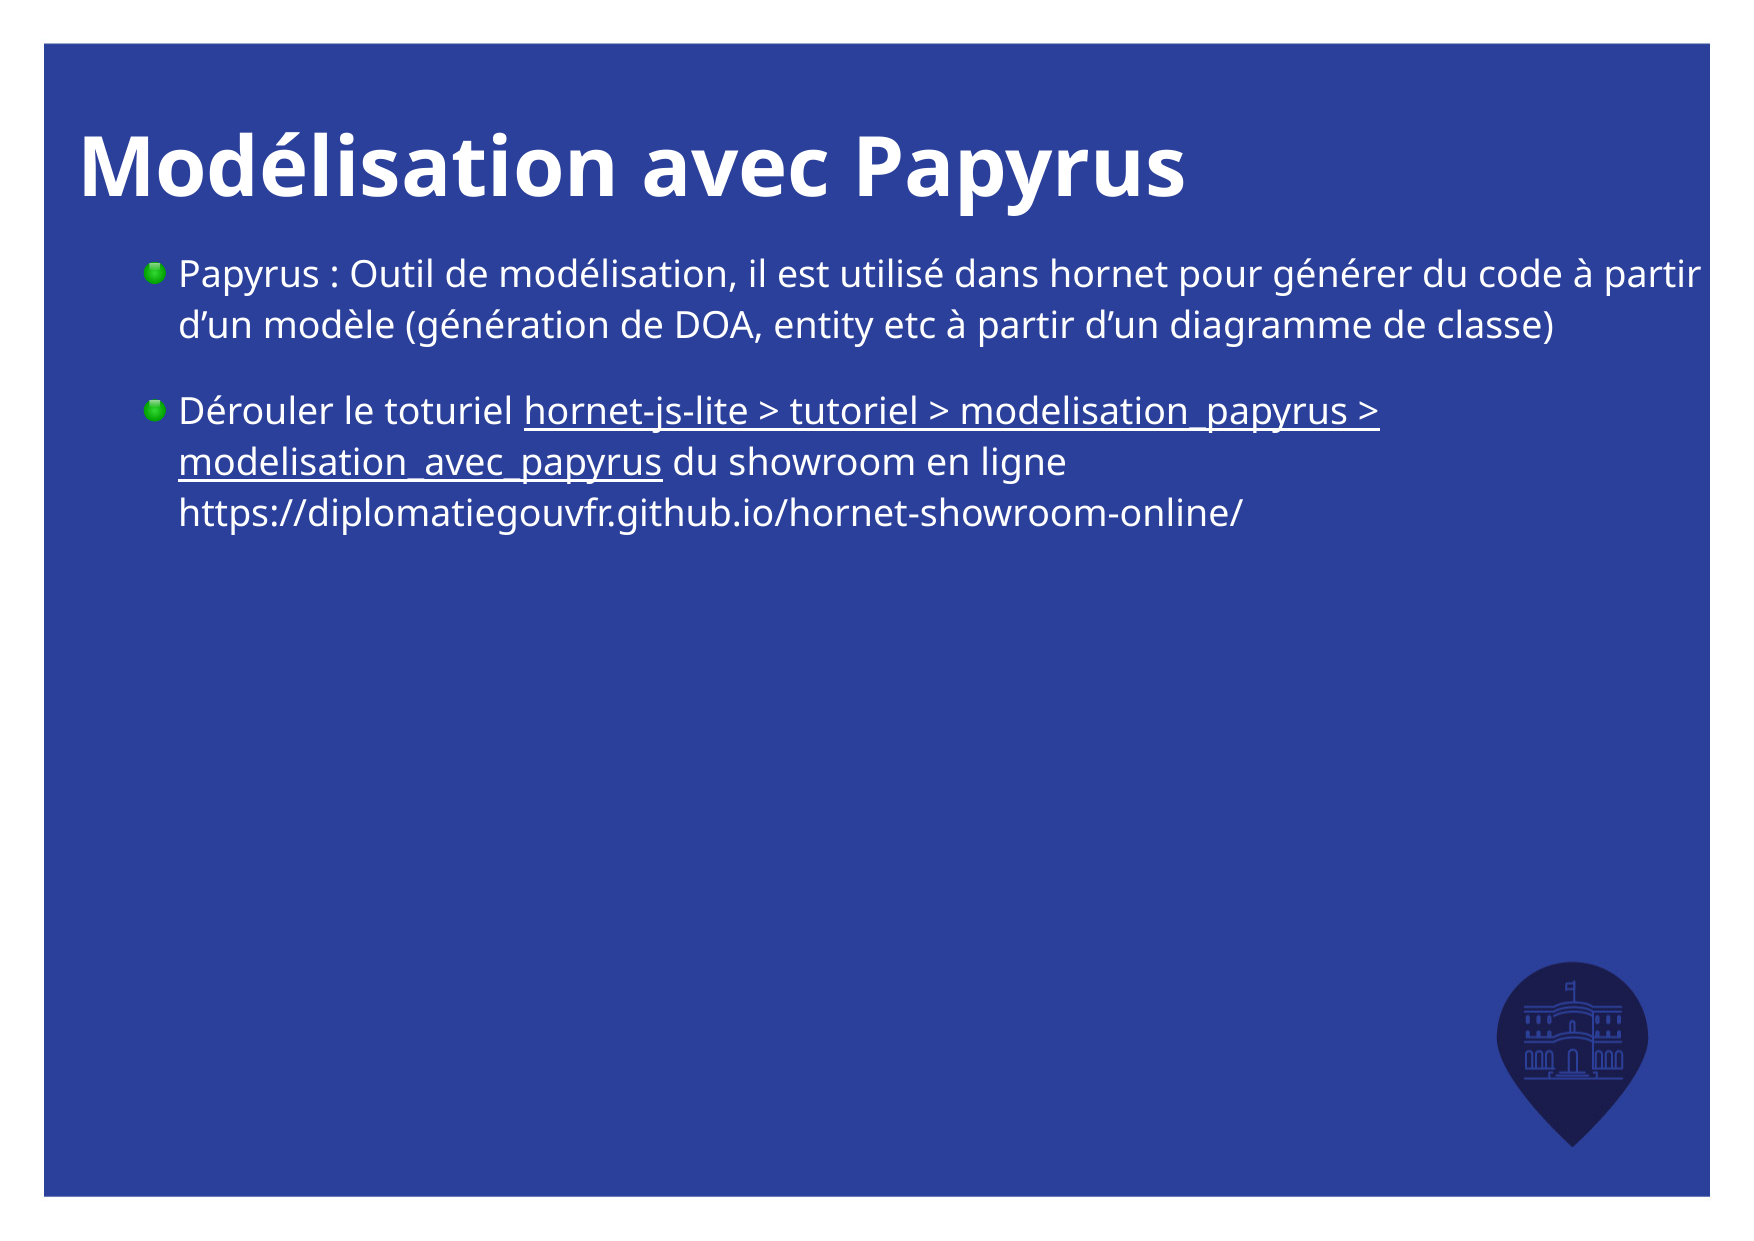

# Modélisation avec Papyrus
Papyrus : Outil de modélisation, il est utilisé dans hornet pour générer du code à partir d’un modèle (génération de DOA, entity etc à partir d’un diagramme de classe)
Dérouler le toturiel hornet-js-lite > tutoriel > modelisation_papyrus > modelisation_avec_papyrus du showroom en ligne https://diplomatiegouvfr.github.io/hornet-showroom-online/